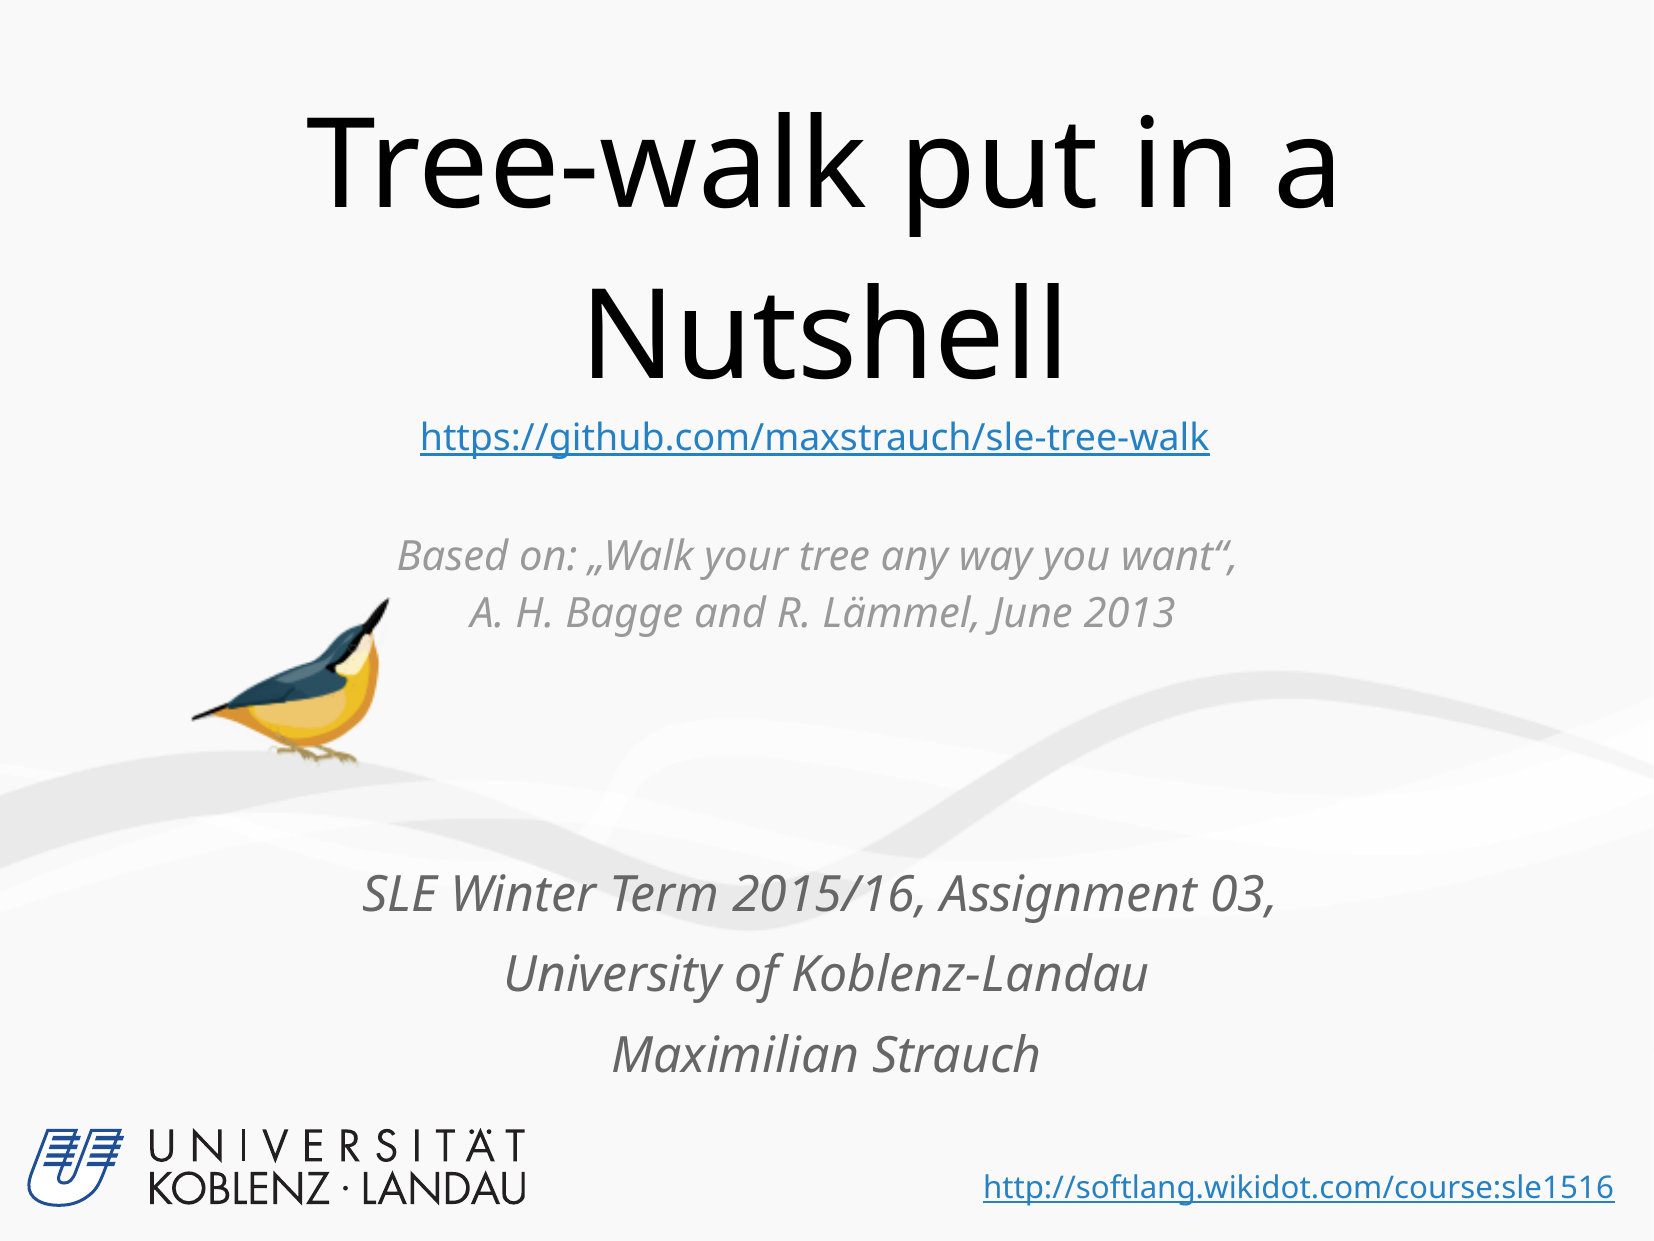

# Tree-walk put in a Nutshell
https://github.com/maxstrauch/sle-tree-walk
Based on: „Walk your tree any way you want“,
A. H. Bagge and R. Lämmel, June 2013
SLE Winter Term 2015/16, Assignment 03,
University of Koblenz-Landau
Maximilian Strauch
http://softlang.wikidot.com/course:sle1516